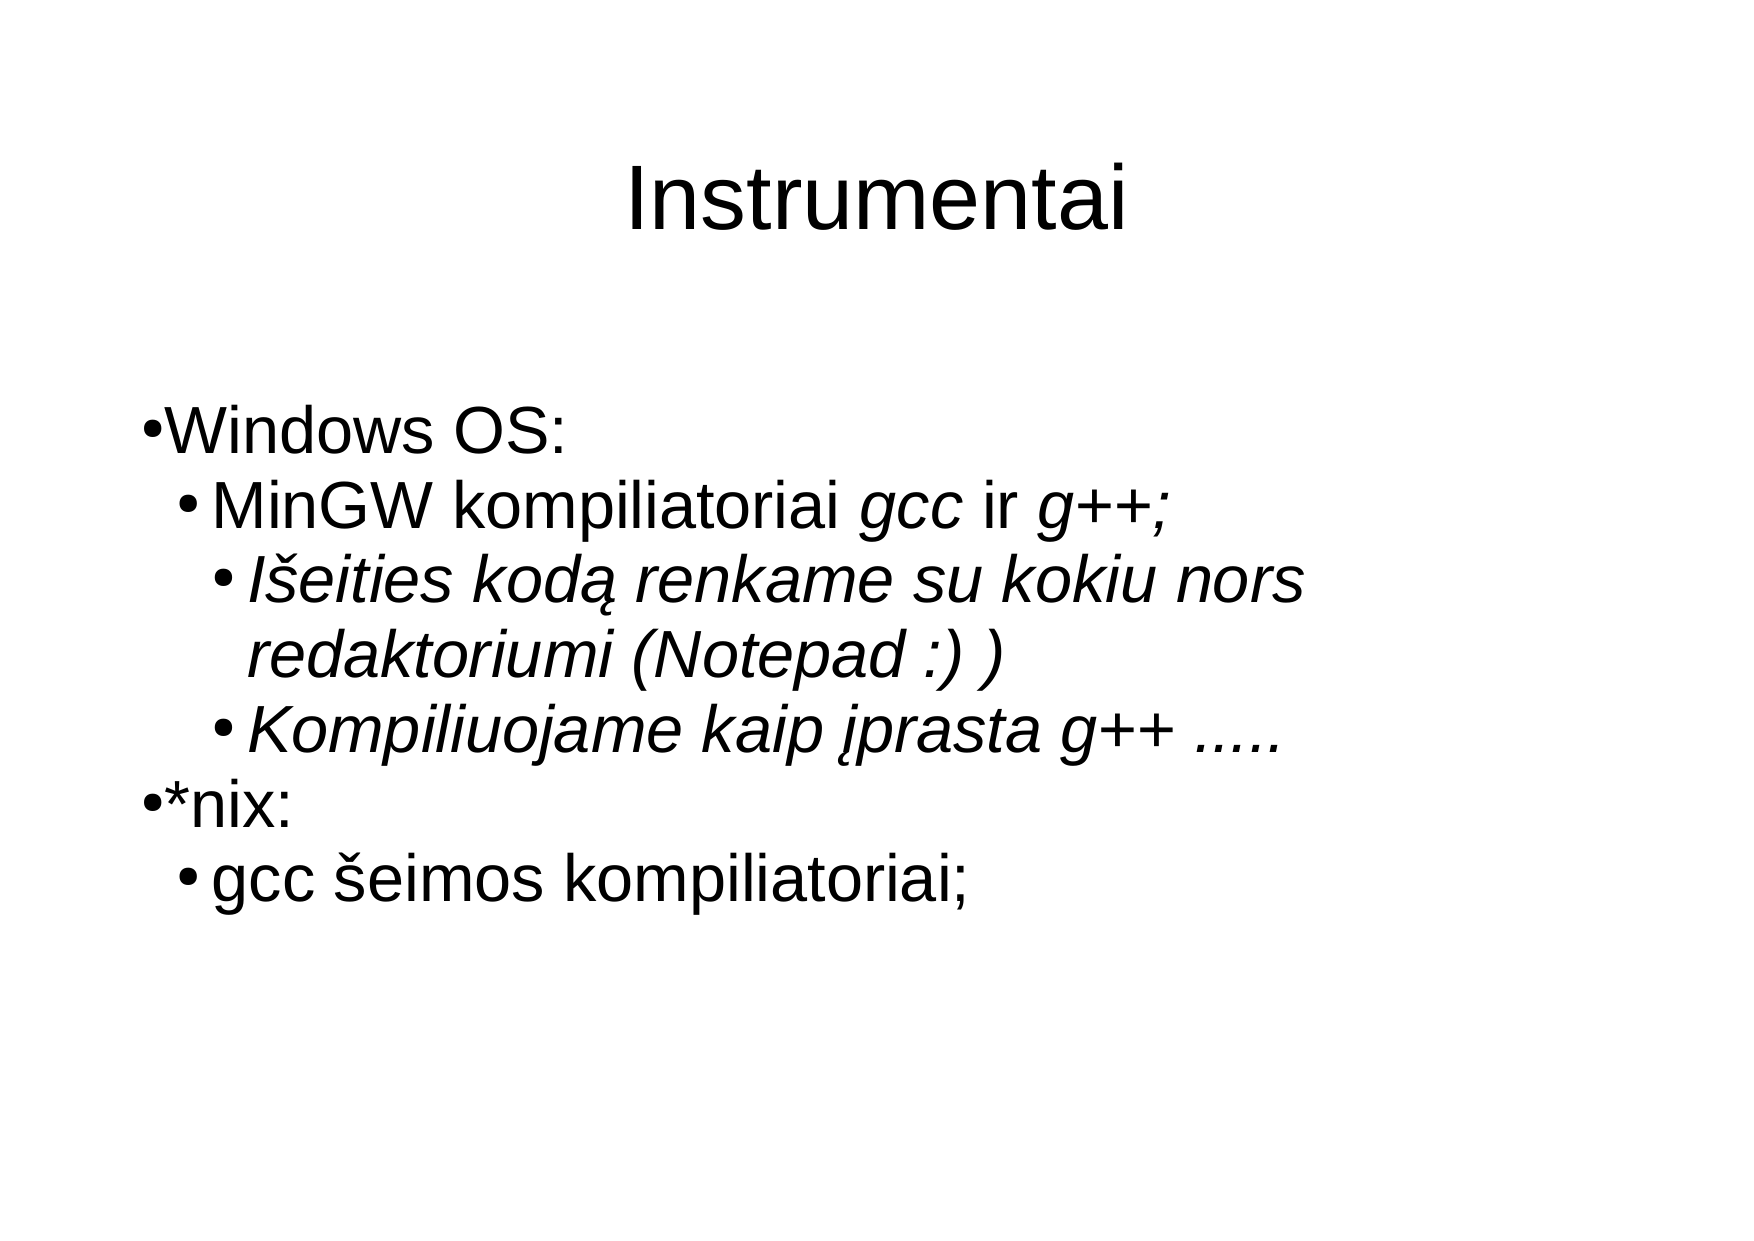

# Instrumentai
Windows OS:
MinGW kompiliatoriai gcc ir g++;
Išeities kodą renkame su kokiu nors redaktoriumi (Notepad :) )
Kompiliuojame kaip įprasta g++ .....
*nix:
gcc šeimos kompiliatoriai;